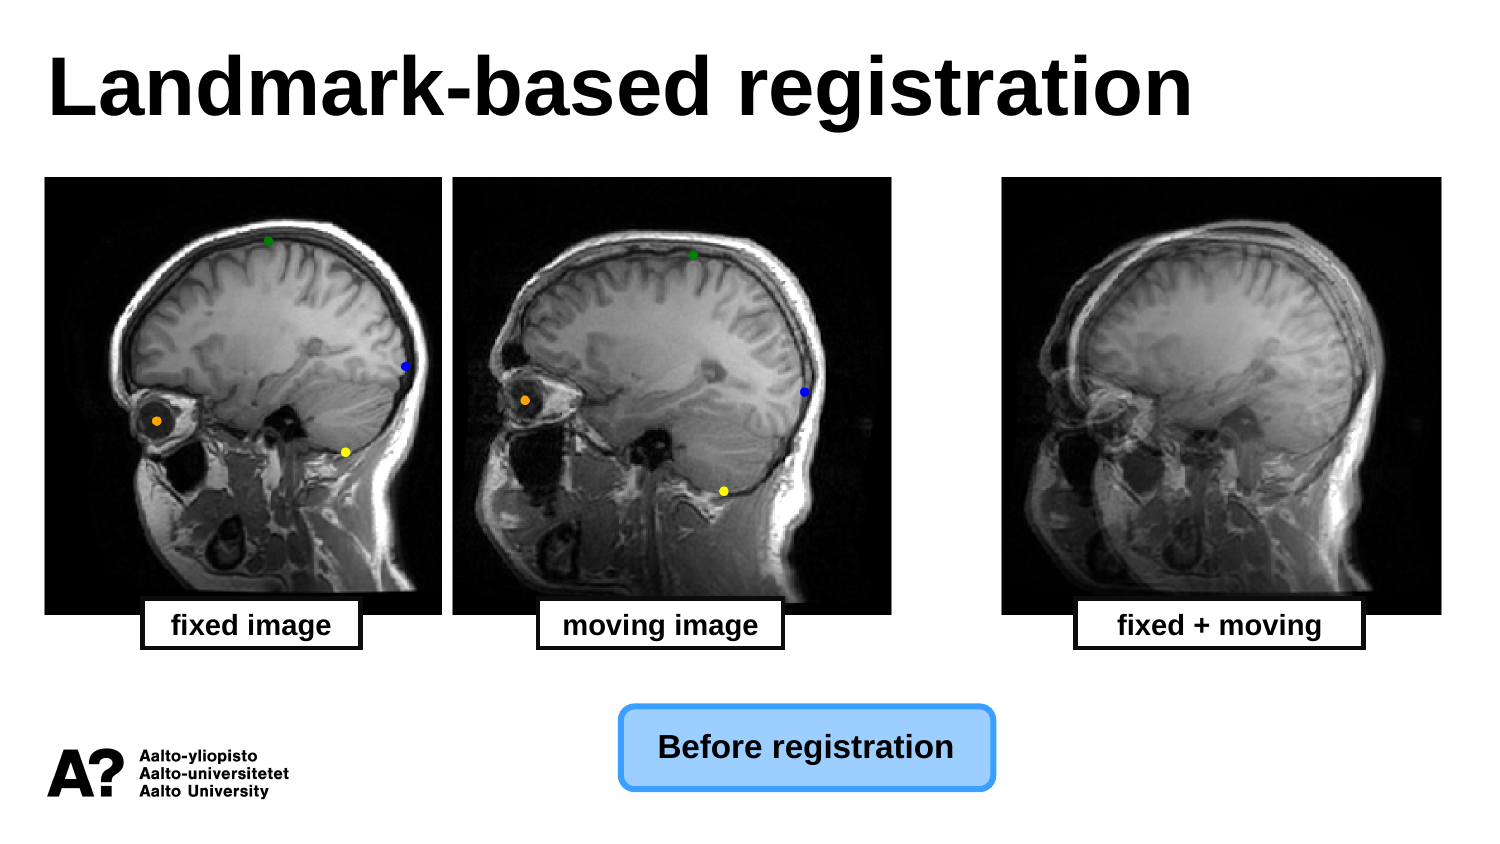

# Landmark-based registration
fixed image
moving image
fixed + moving
 Before registration